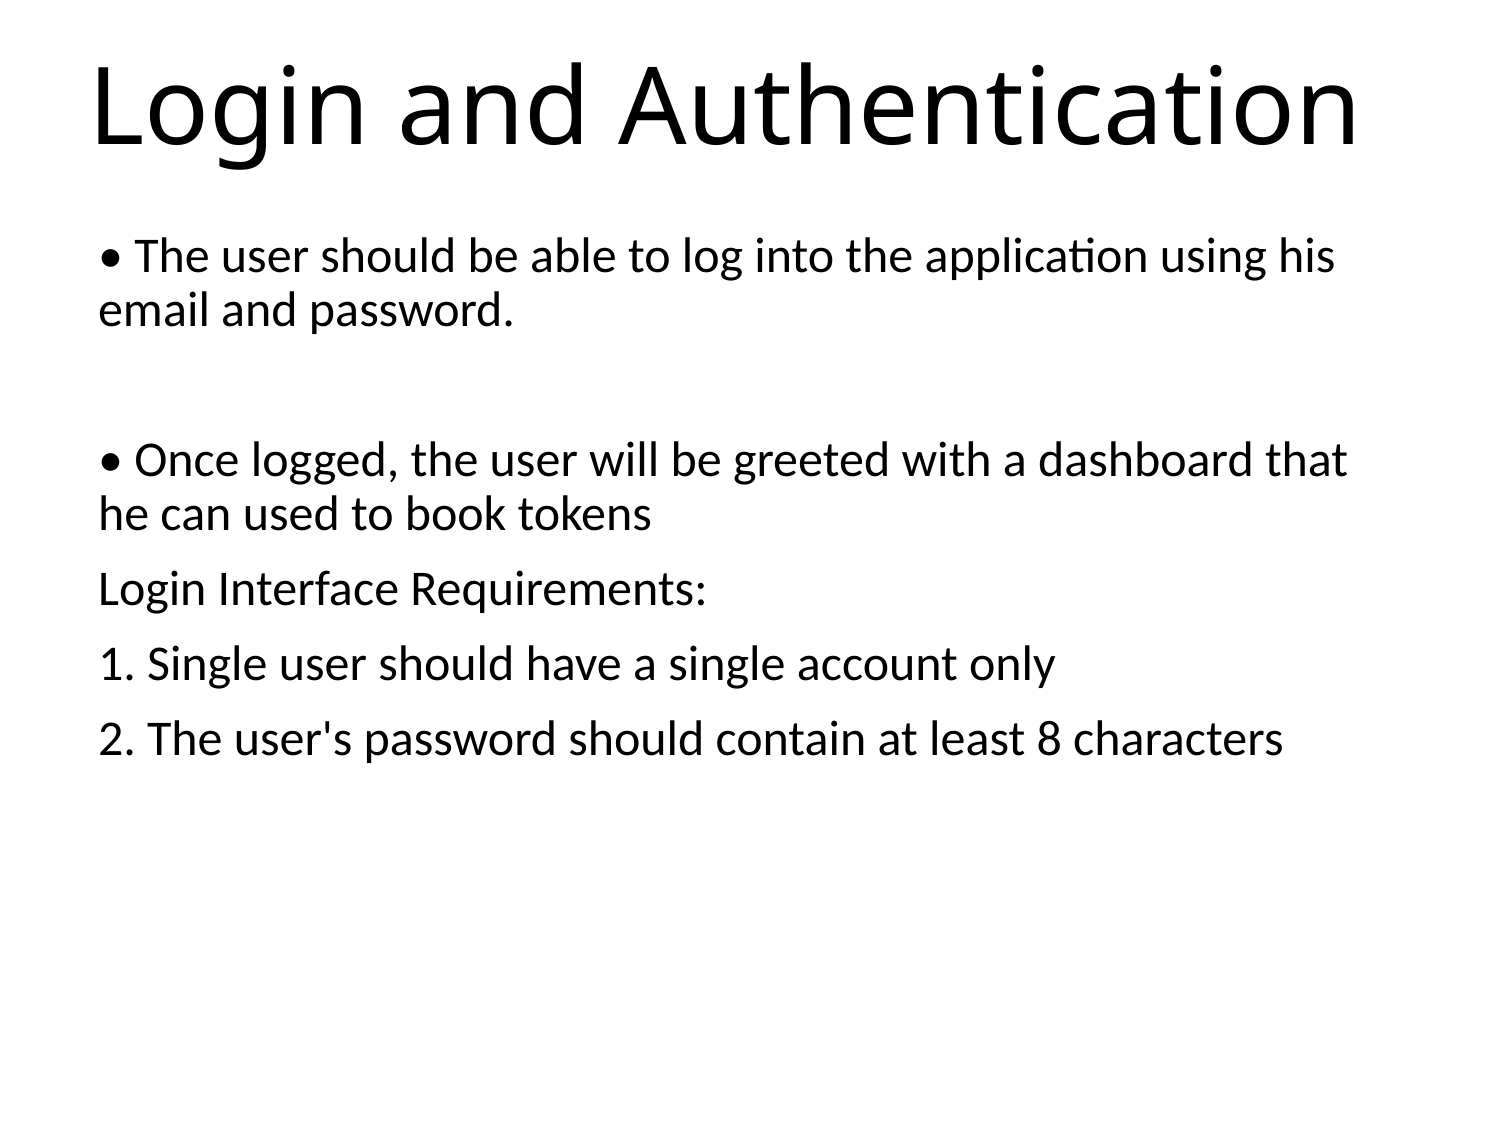

# Login and Authentication
• The user should be able to log into the application using his email and password.
• Once logged, the user will be greeted with a dashboard that he can used to book tokens
Login Interface Requirements:
1. Single user should have a single account only
2. The user's password should contain at least 8 characters